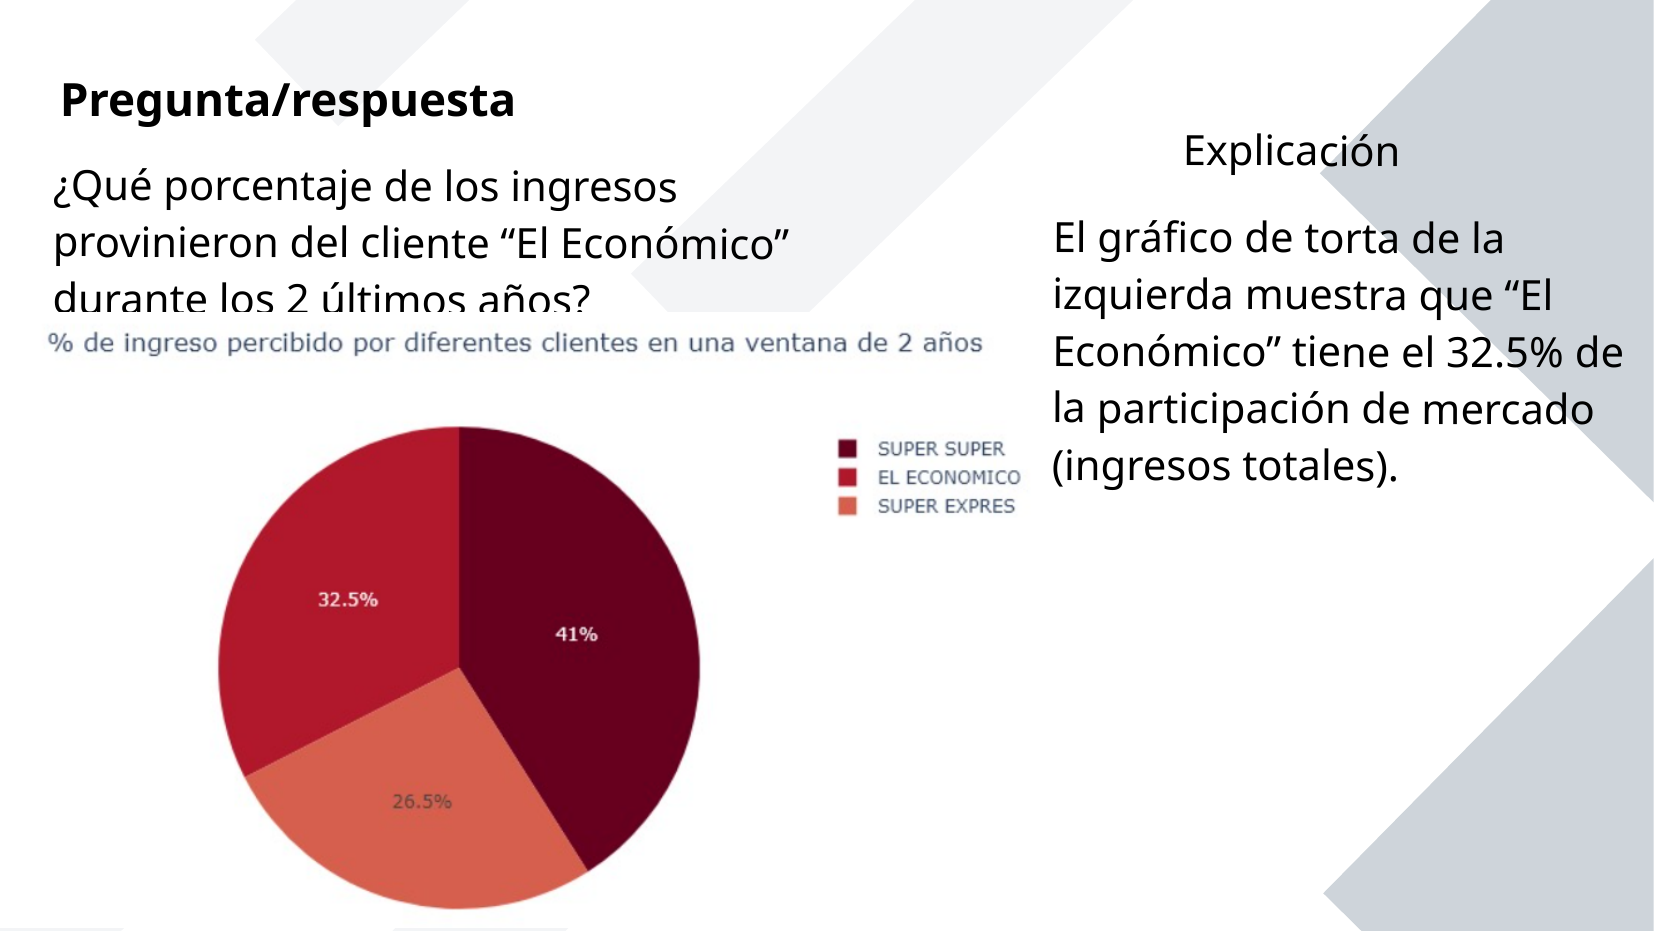

Pregunta/respuesta
Explicación
¿Qué porcentaje de los ingresos provinieron del cliente “El Económico” durante los 2 últimos años?
El gráfico de torta de la izquierda muestra que “El Económico” tiene el 32.5% de la participación de mercado (ingresos totales).